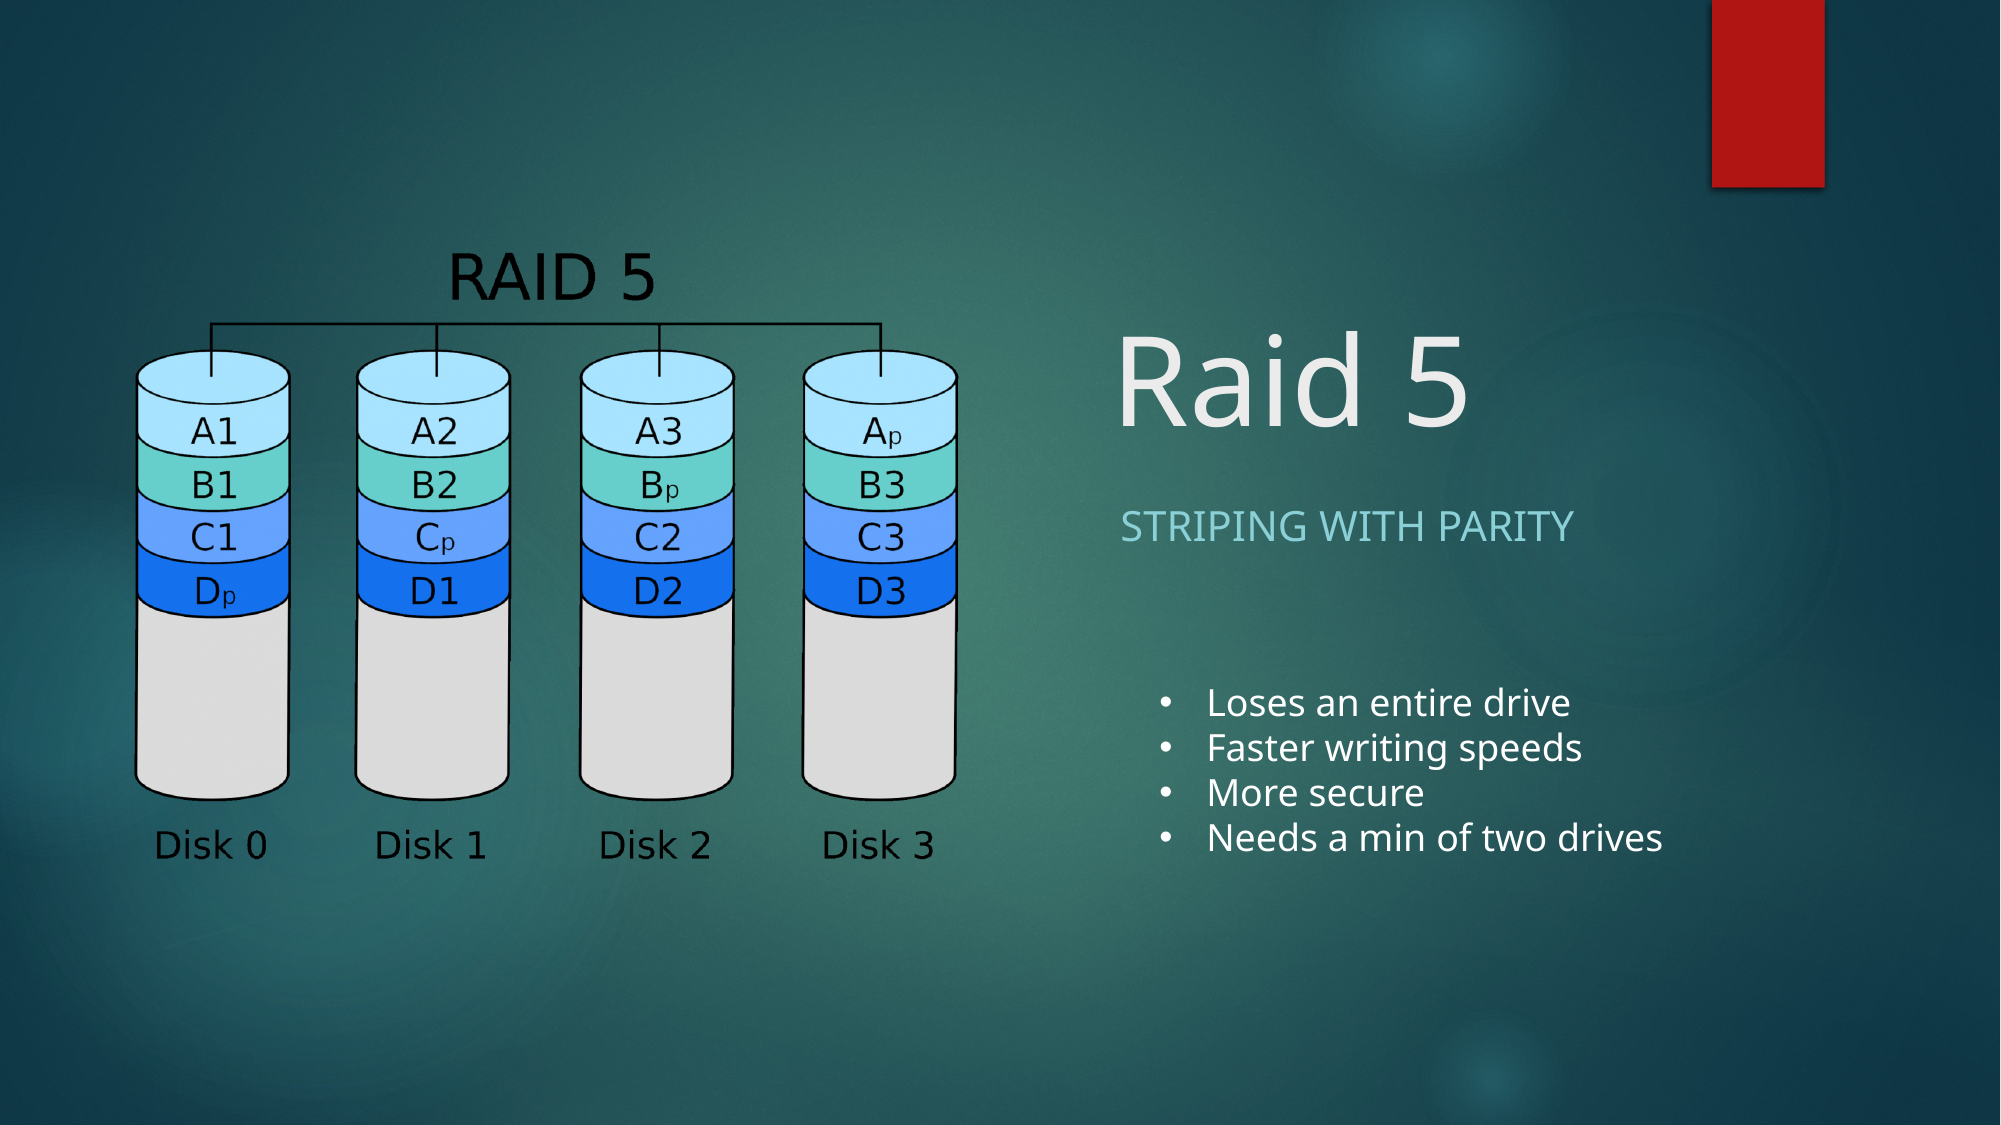

# Raid 5
Striping with Parity
Loses an entire drive
Faster writing speeds
More secure
Needs a min of two drives